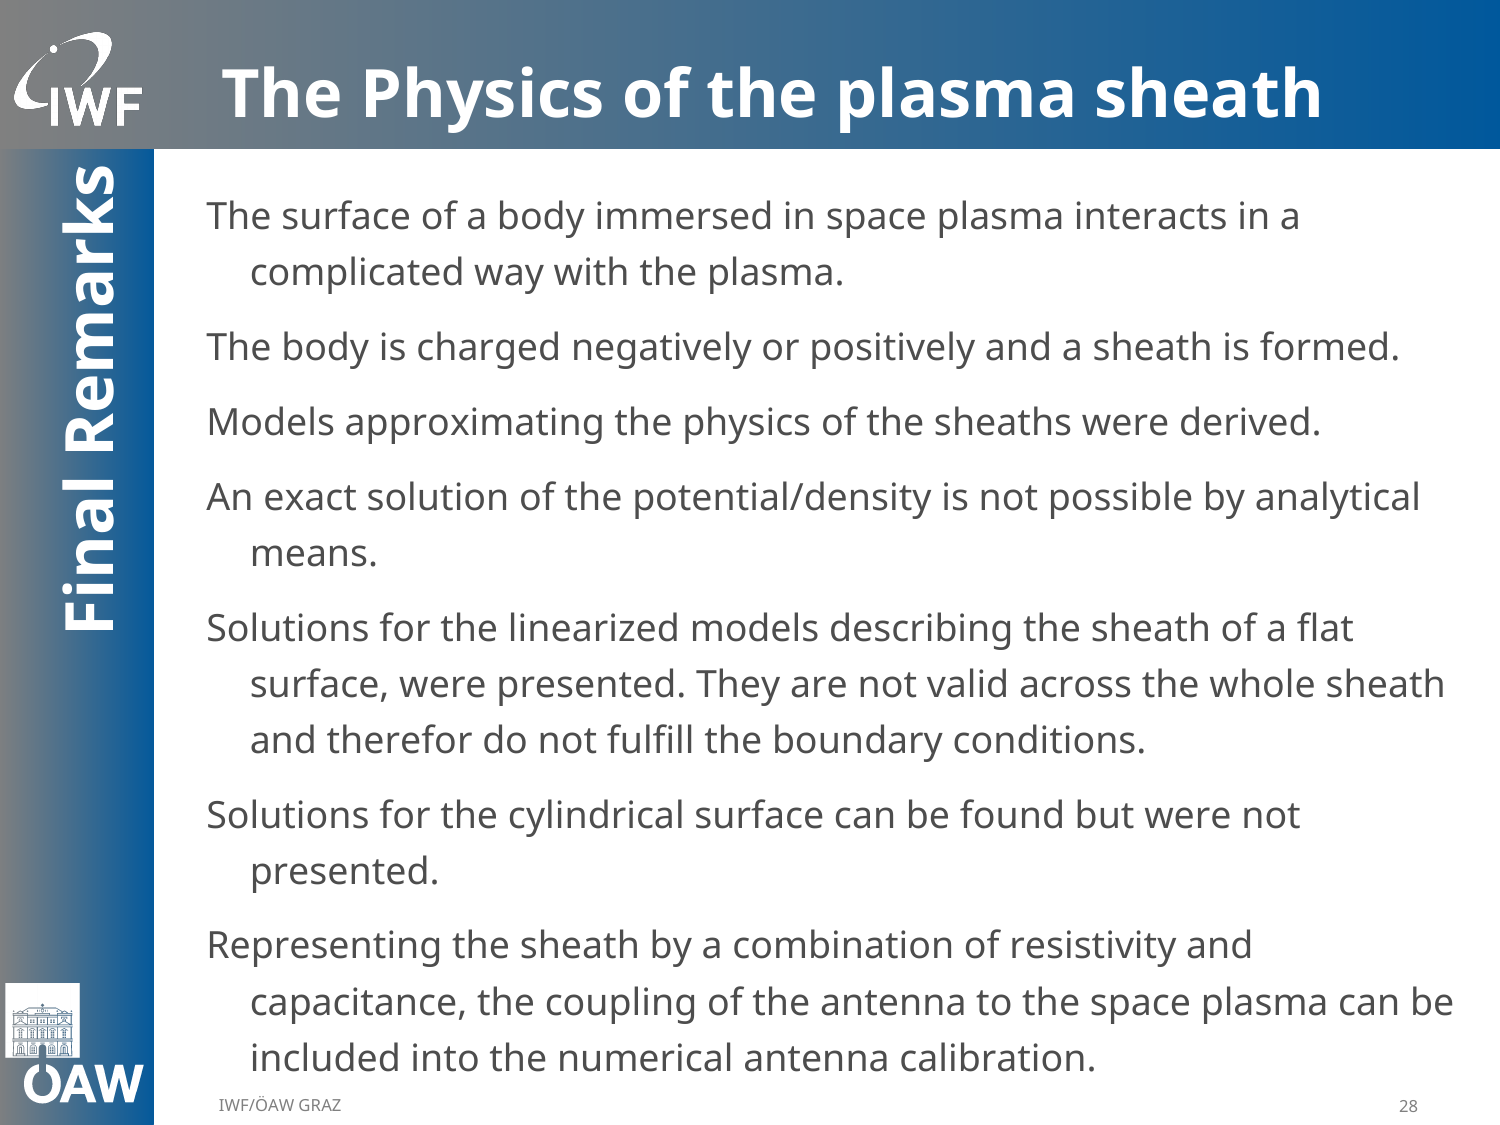

The Physics of the plasma sheath
# The surface of a body immersed in space plasma interacts in a complicated way with the plasma.
The body is charged negatively or positively and a sheath is formed.
Models approximating the physics of the sheaths were derived.
An exact solution of the potential/density is not possible by analytical means.
Solutions for the linearized models describing the sheath of a flat surface, were presented. They are not valid across the whole sheath and therefor do not fulfill the boundary conditions.
Solutions for the cylindrical surface can be found but were not presented.
Representing the sheath by a combination of resistivity and capacitance, the coupling of the antenna to the space plasma can be included into the numerical antenna calibration.
Final Remarks
IWF/ÖAW GRAZ
28